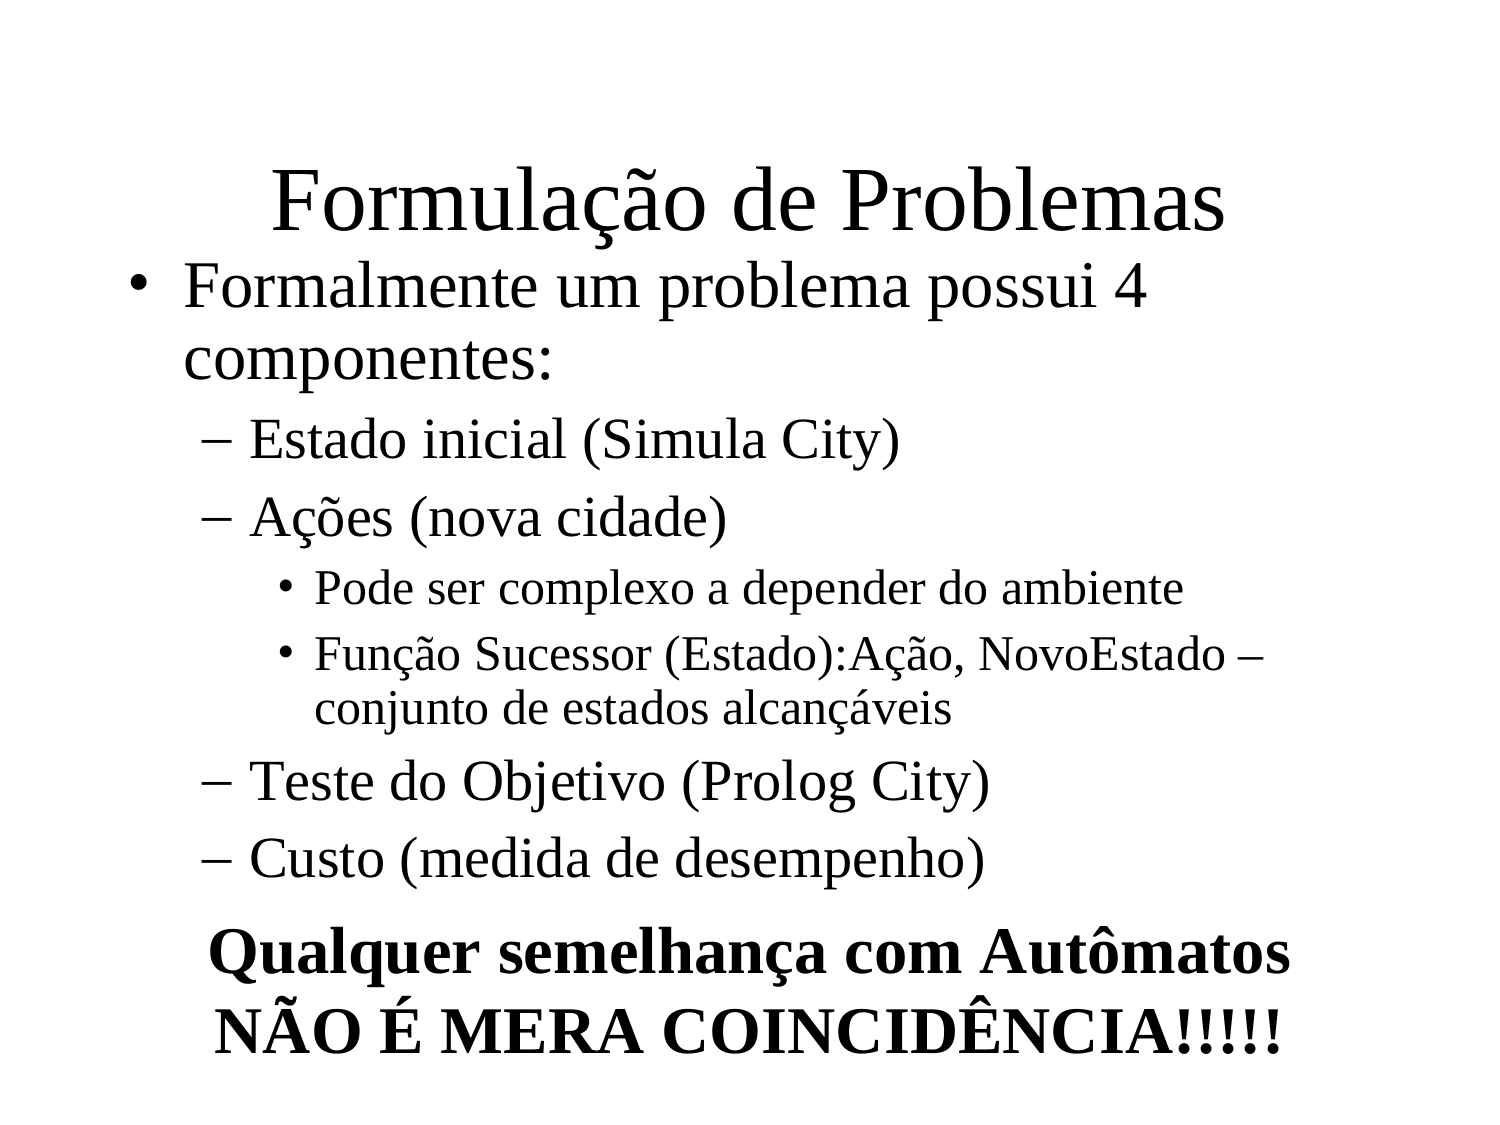

Formulação de Problemas
# Formalmente um problema possui 4 componentes:
Estado inicial (Simula City)
Ações (nova cidade)
Pode ser complexo a depender do ambiente
Função Sucessor (Estado):Ação, NovoEstado – conjunto de estados alcançáveis
Teste do Objetivo (Prolog City)
Custo (medida de desempenho)
Qualquer semelhança com Autômatos NÃO É MERA COINCIDÊNCIA!!!!!